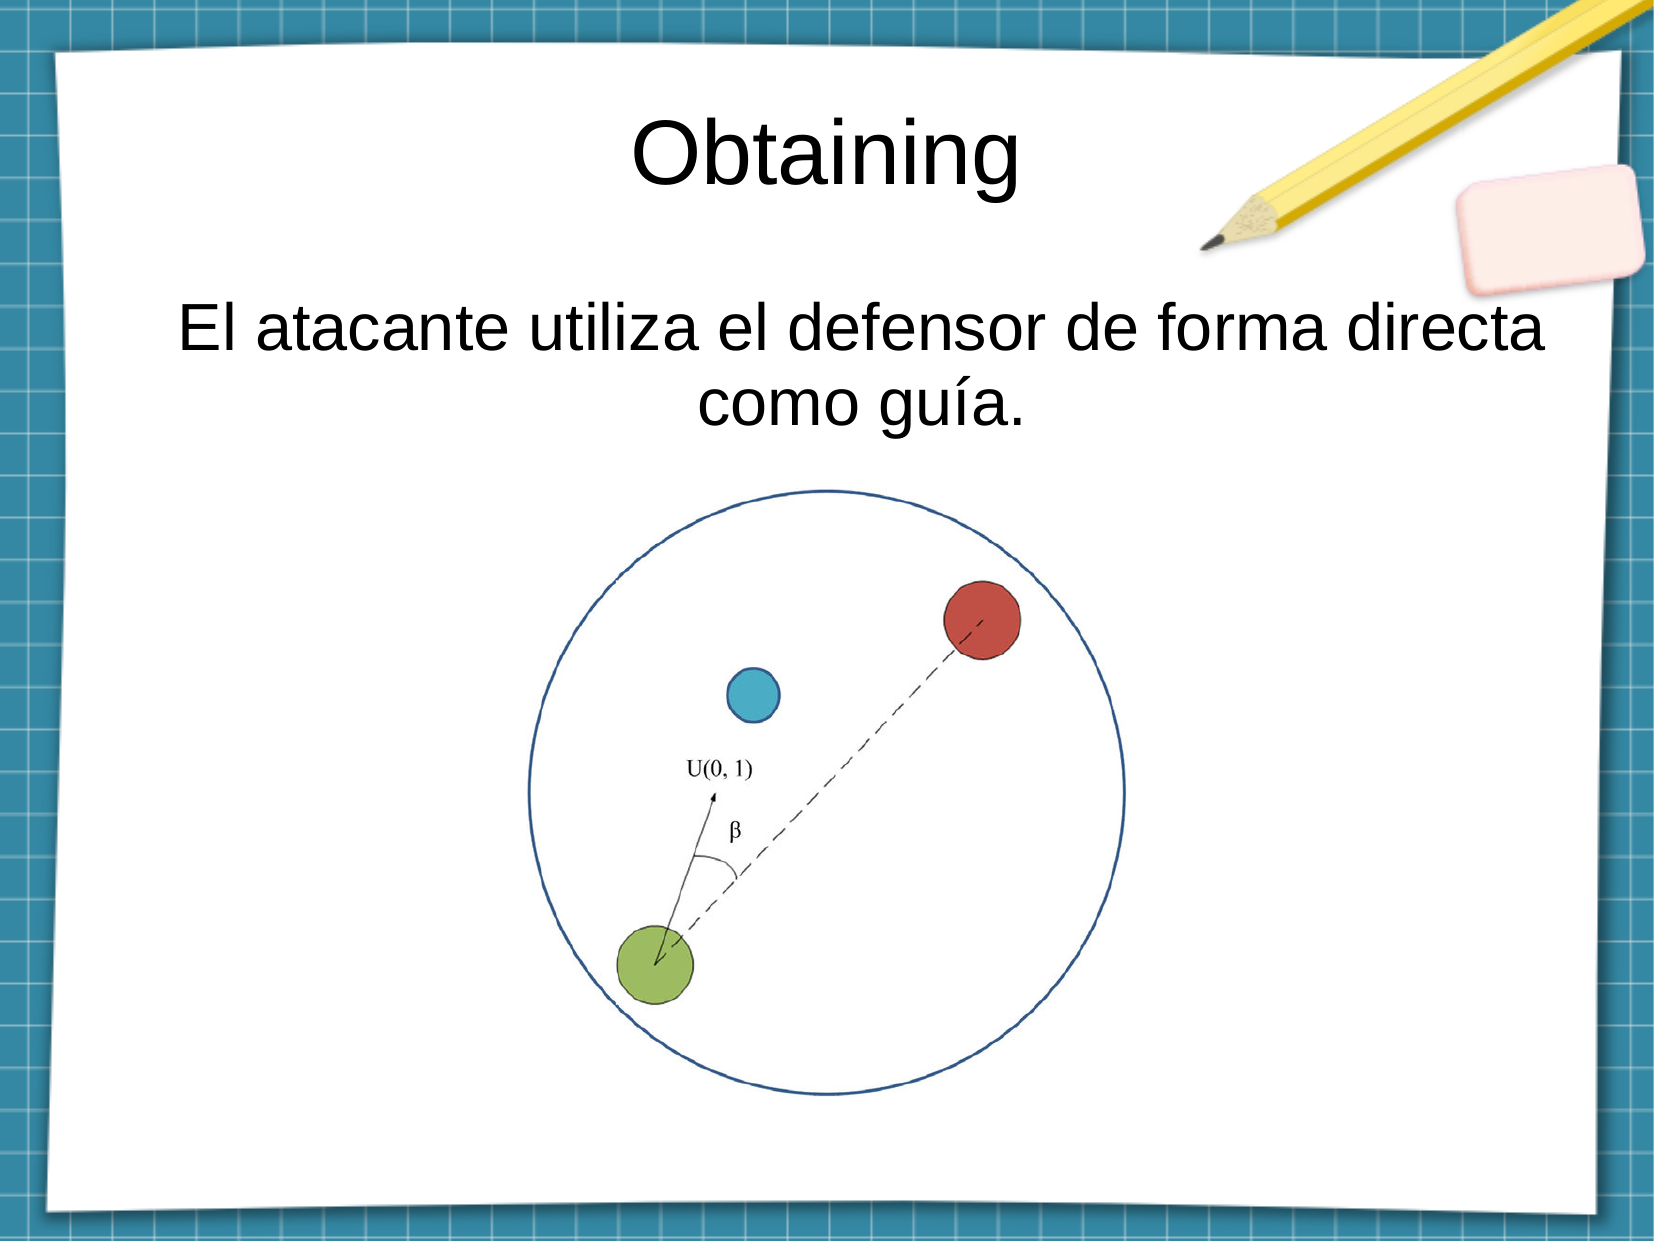

# Obtaining
El atacante utiliza el defensor de forma directa como guía.